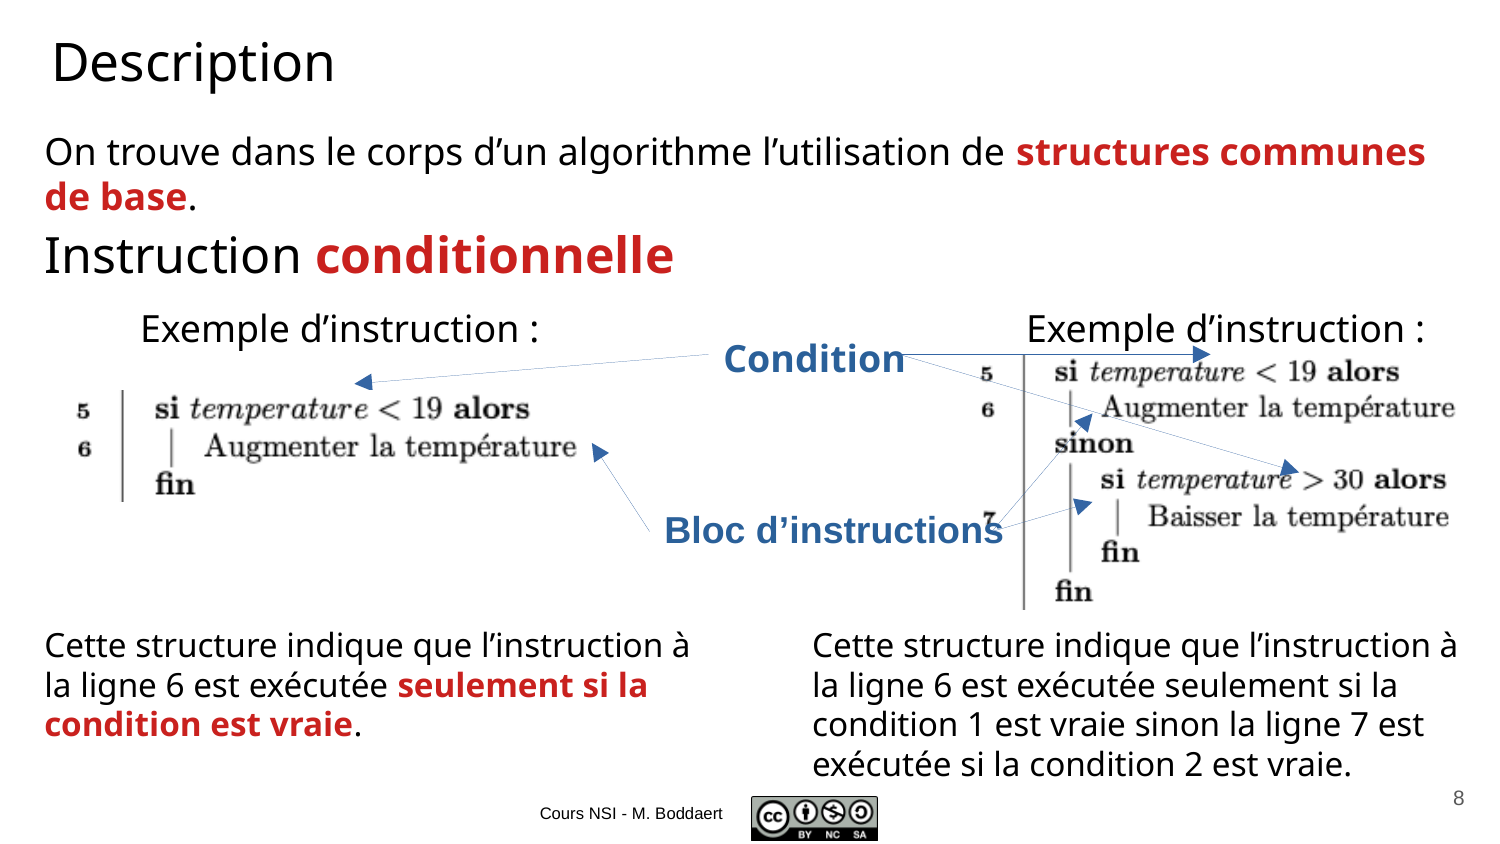

# Description
On trouve dans le corps d’un algorithme l’utilisation de structures communes de base.
Instruction conditionnelle
Exemple d’instruction :
Exemple d’instruction :
Condition
Bloc d’instructions
Cette structure indique que l’instruction à la ligne 6 est exécutée seulement si la condition est vraie.
Cette structure indique que l’instruction à la ligne 6 est exécutée seulement si la condition 1 est vraie sinon la ligne 7 est exécutée si la condition 2 est vraie.